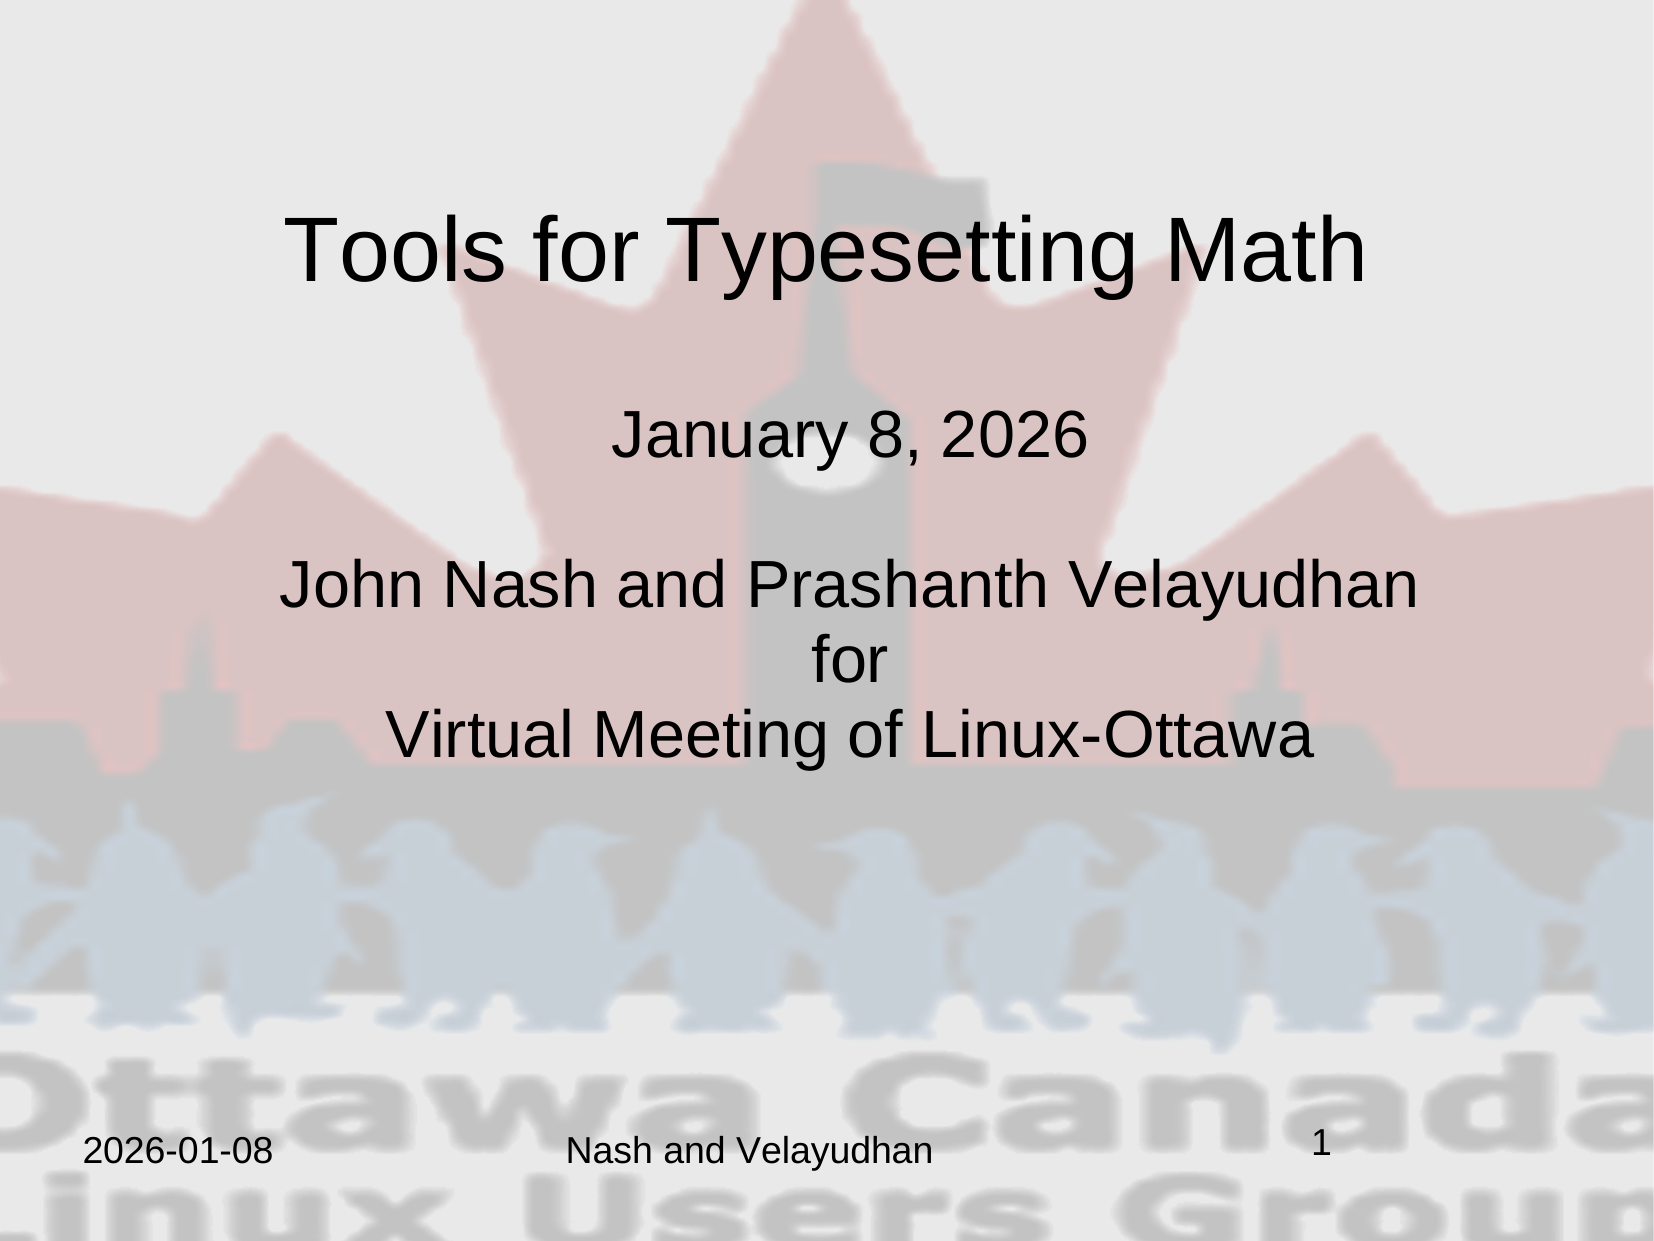

# Tools for Typesetting Math
January 8, 2026
John Nash and Prashanth Velayudhan
for
Virtual Meeting of Linux-Ottawa
1